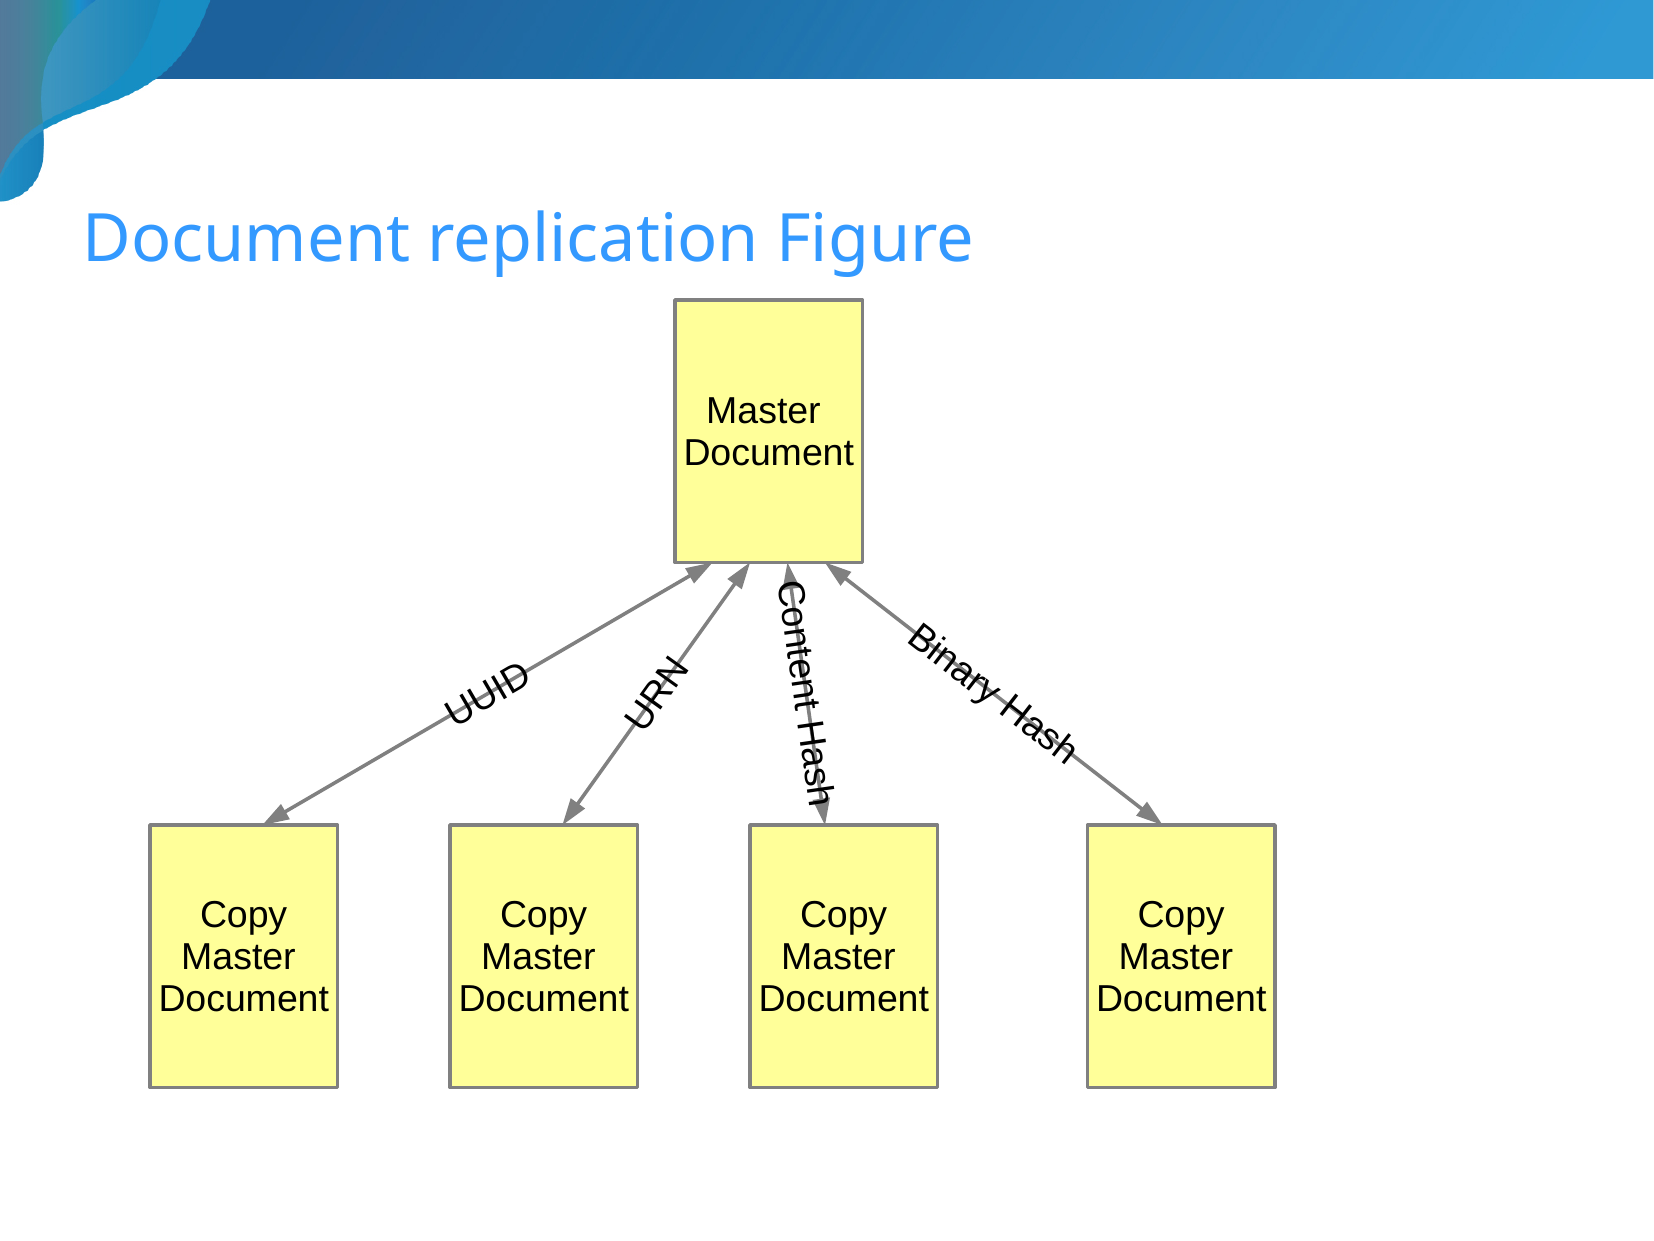

# Document replication Figure
Master
Document
UUID
URN
Content Hash
Binary Hash
Copy
Master
Document
Copy
Master
Document
Copy
Master
Document
Copy
Master
Document